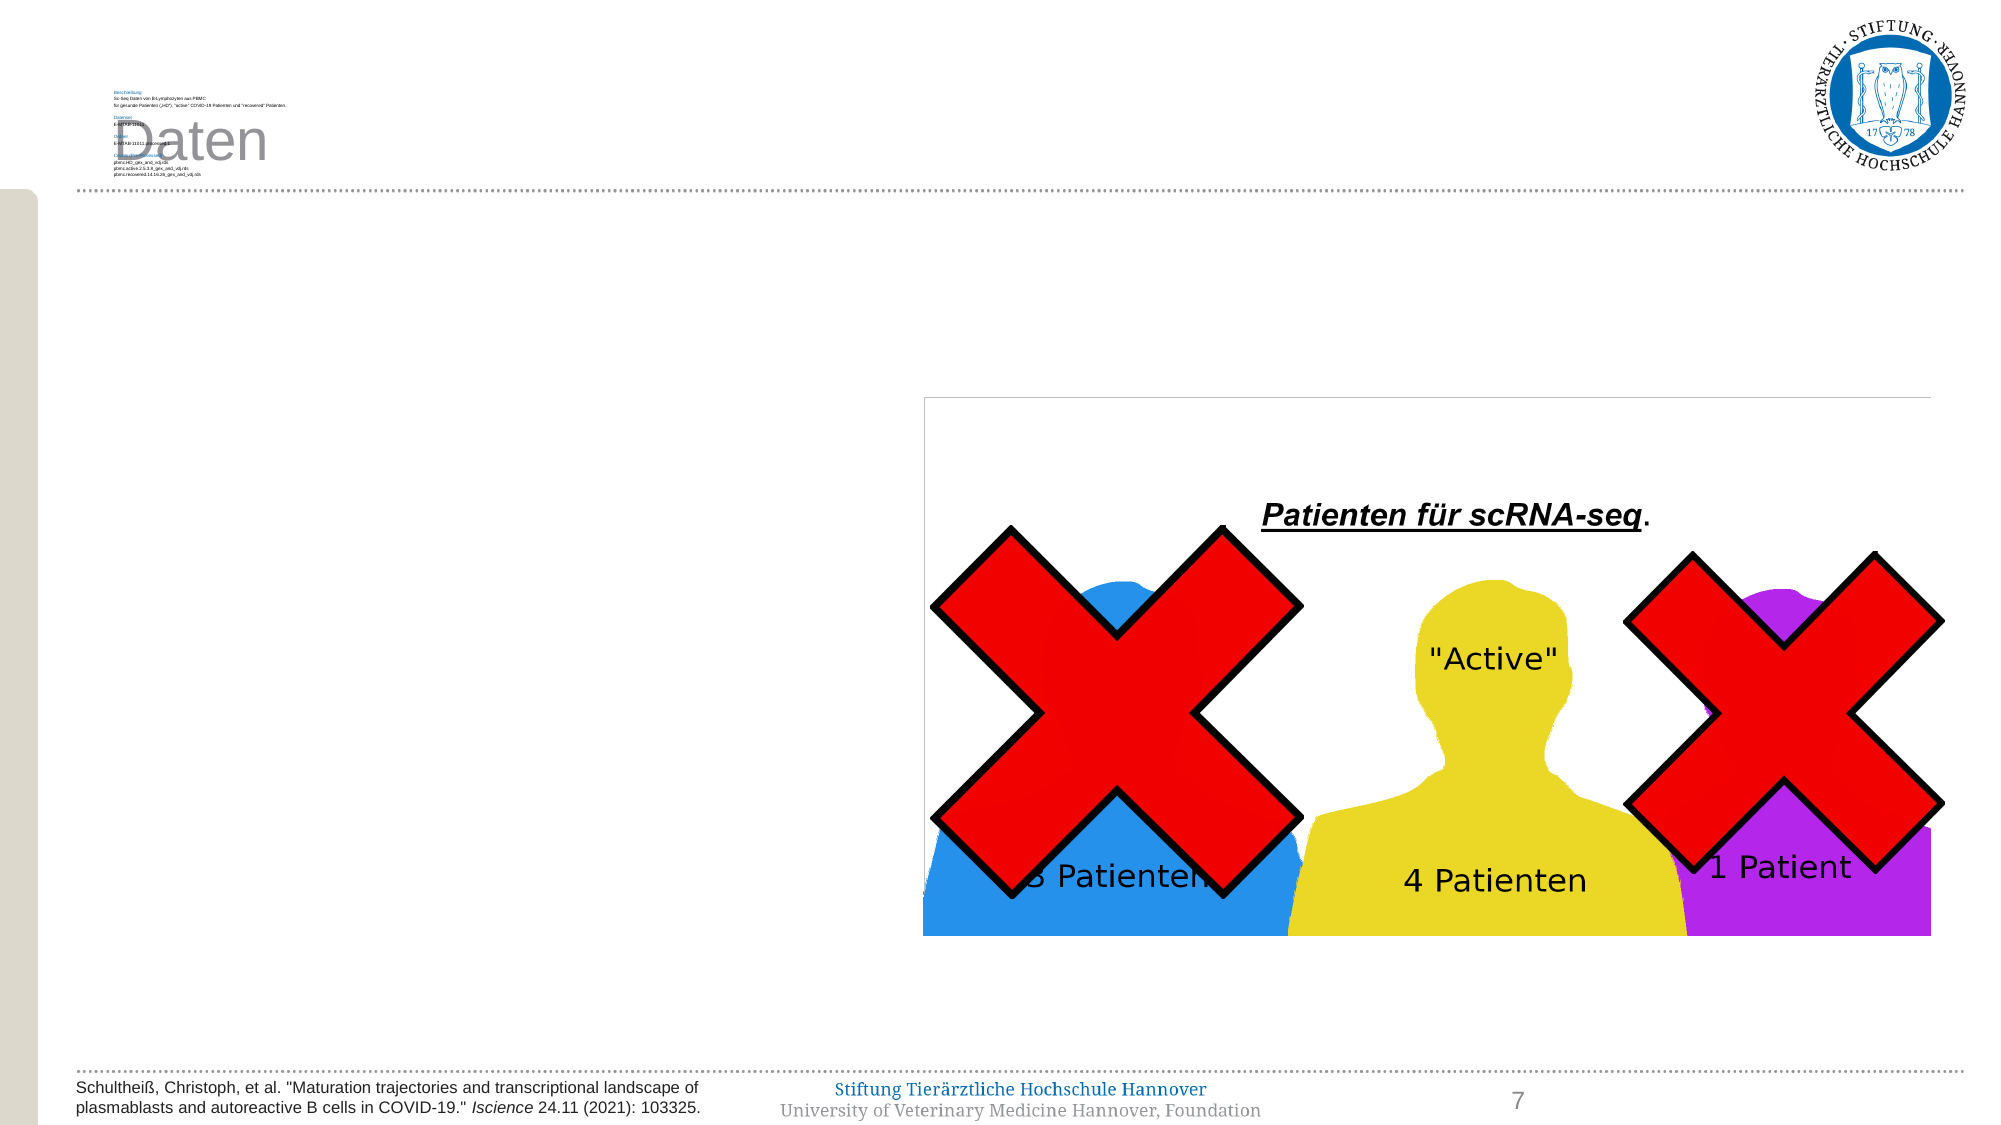

# Daten
Beschreibung
Sc-Seq Daten von B-Lymphozyten aus PBMC
für gesunde Patienten („HD“), "active" COVID-19 Patienten und "recovered" Patienten.
Datenset
E-MTAB-11011
Ordner
E-MTAB-11011.processed.1
Counts (Pre-Processed)
pbmc.HD_gex_and_vdj.rds
pbmc.active.2.5.3.8_gex_and_vdj.rds
pbmc.recovered.14.16.26_gex_and_vdj.rds
Schultheiß, Christoph, et al. "Maturation trajectories and transcriptional landscape of
plasmablasts and autoreactive B cells in COVID-19." Iscience 24.11 (2021): 103325.